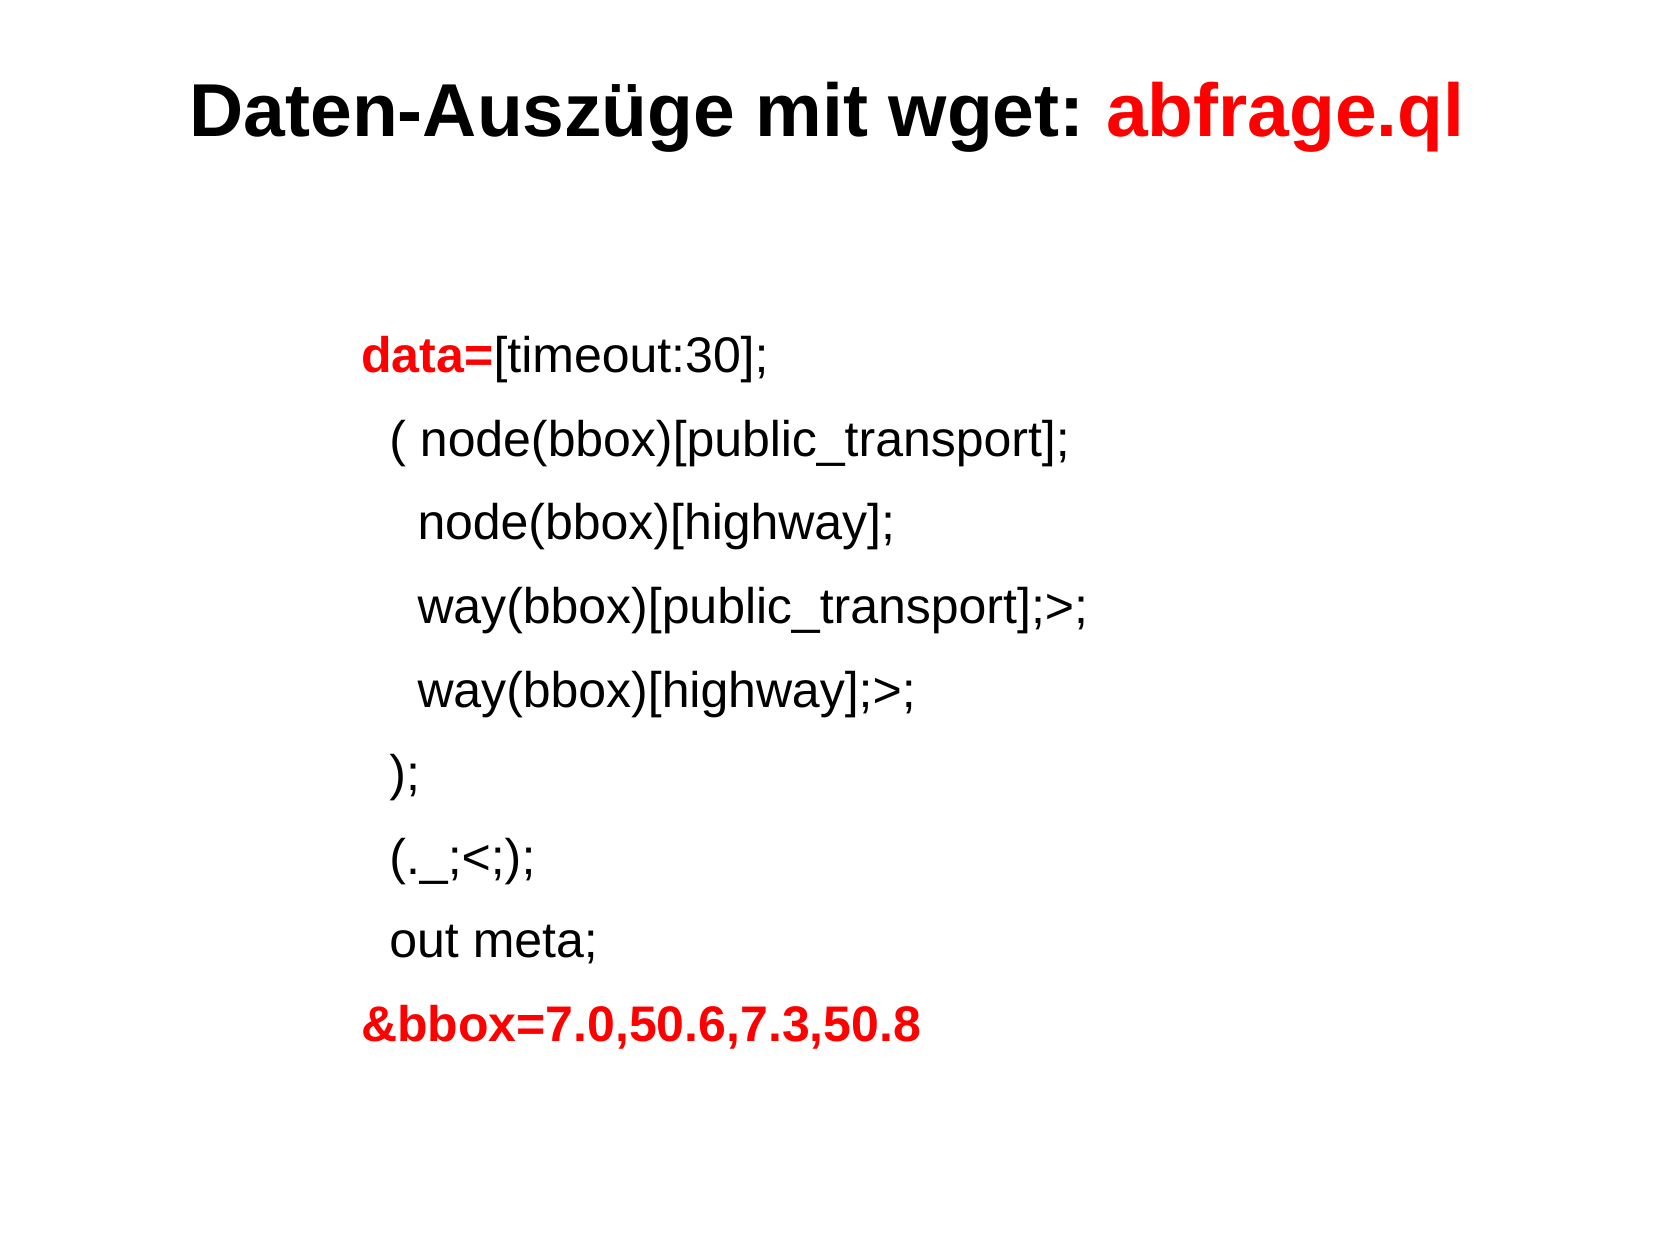

Daten-Auszüge mit wget: abfrage.ql
data=[timeout:30];
 ( node(bbox)[public_transport];
 node(bbox)[highway];
 way(bbox)[public_transport];>;
 way(bbox)[highway];>;
 );
 (._;<;);
 out meta;
&bbox=7.0,50.6,7.3,50.8